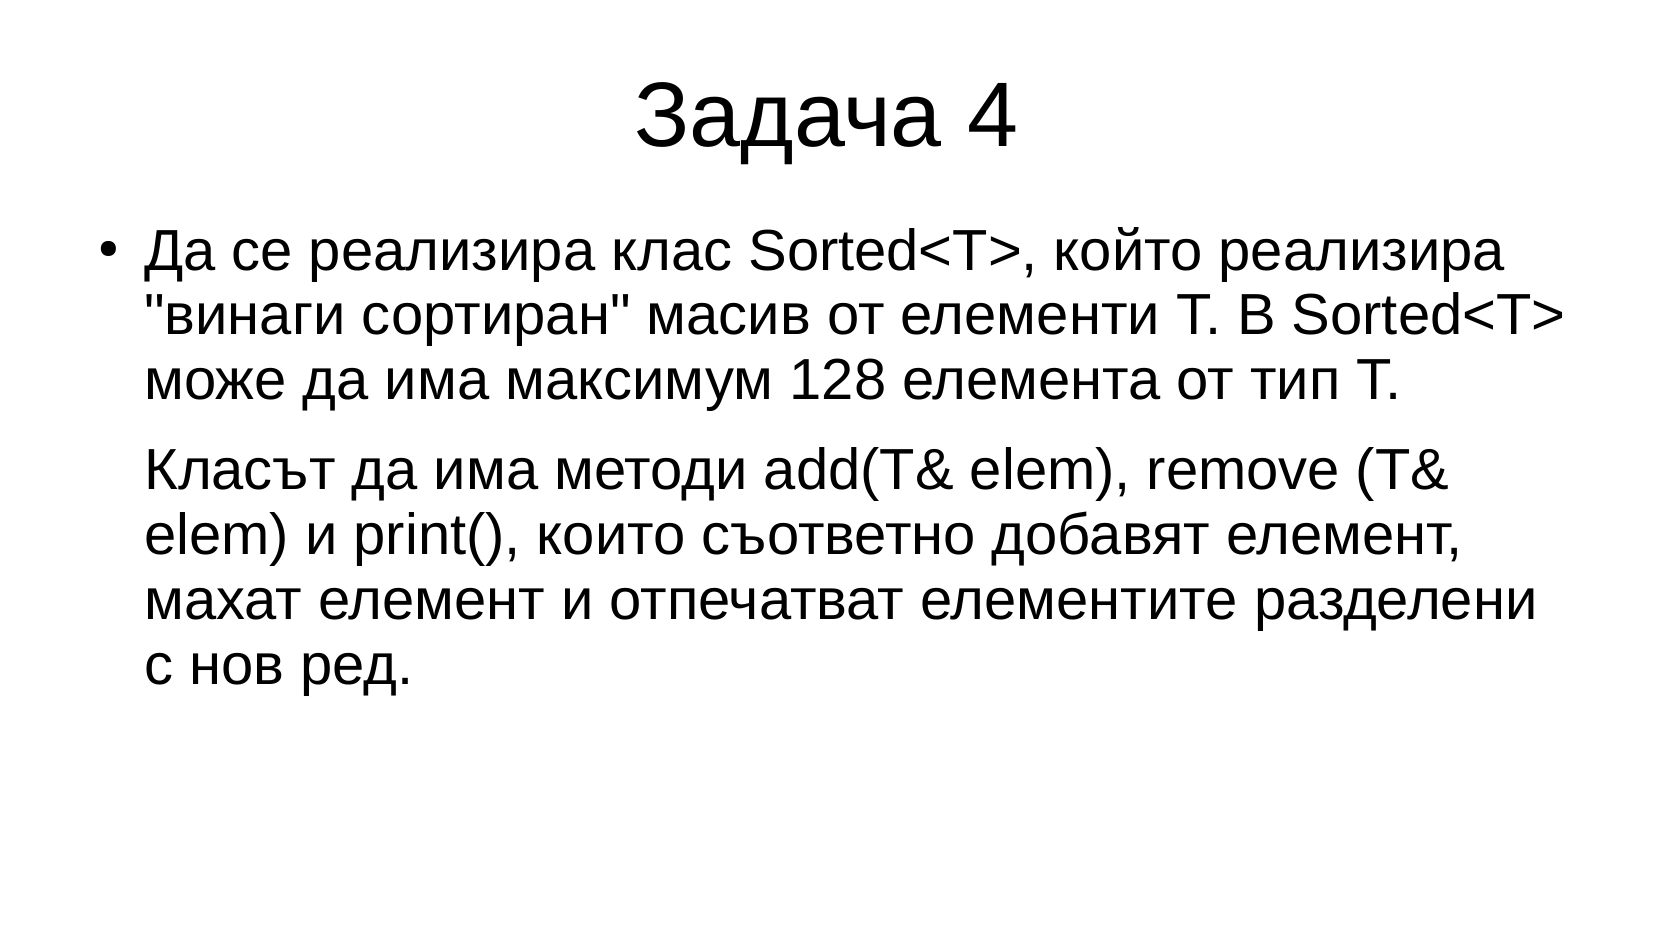

# Задача 4
Да се реализира клас Sorted<T>, който реализира "винаги сортиран" масив от елементи T. В Sorted<T> може да има максимум 128 елемента от тип T.
Класът да има методи add(T& elem), remove (T& elem) и print(), които съответно добавят елемент, махат елемент и отпечатват елементите разделени с нов ред.